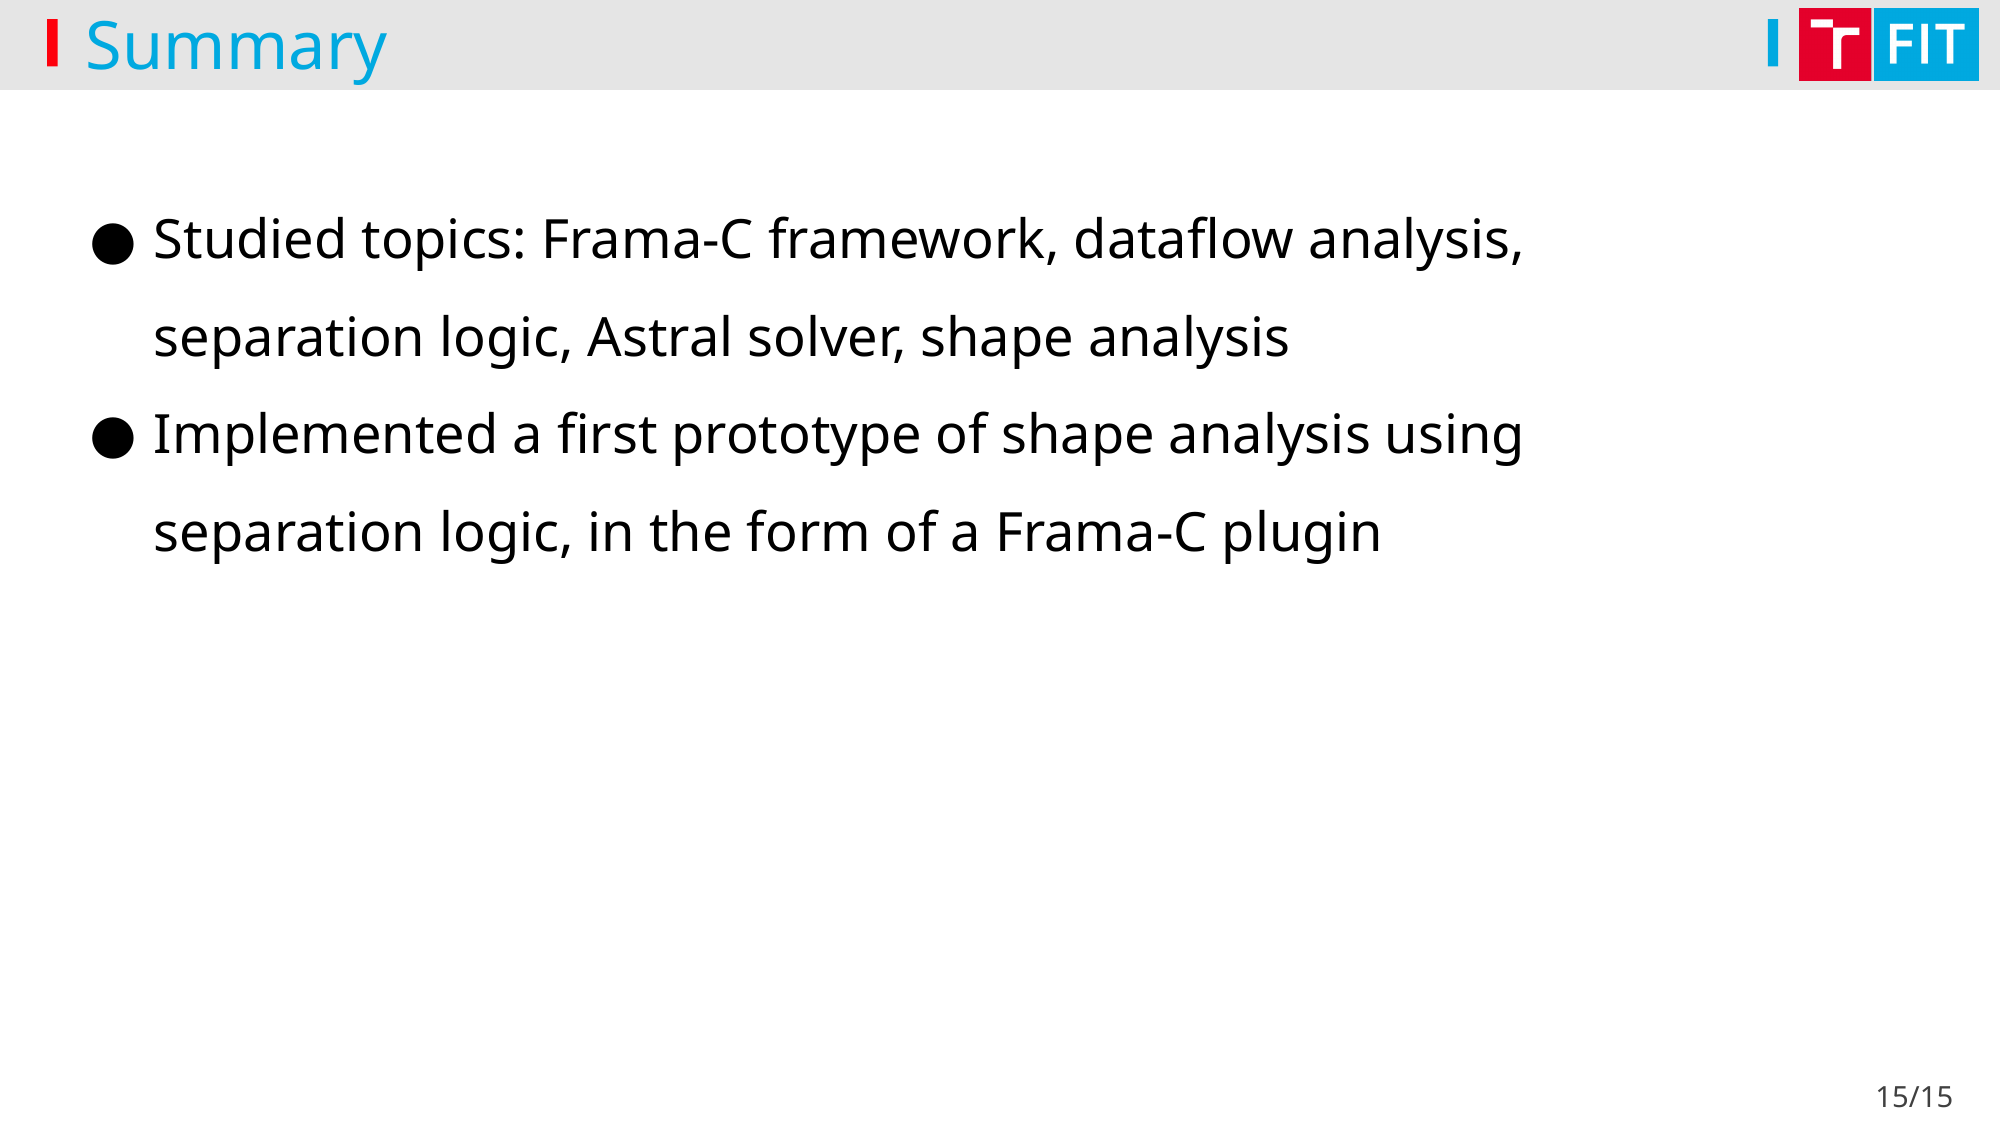

# Summary
Studied topics: Frama-C framework, dataflow analysis, separation logic, Astral solver, shape analysis
Implemented a first prototype of shape analysis using separation logic, in the form of a Frama-C plugin